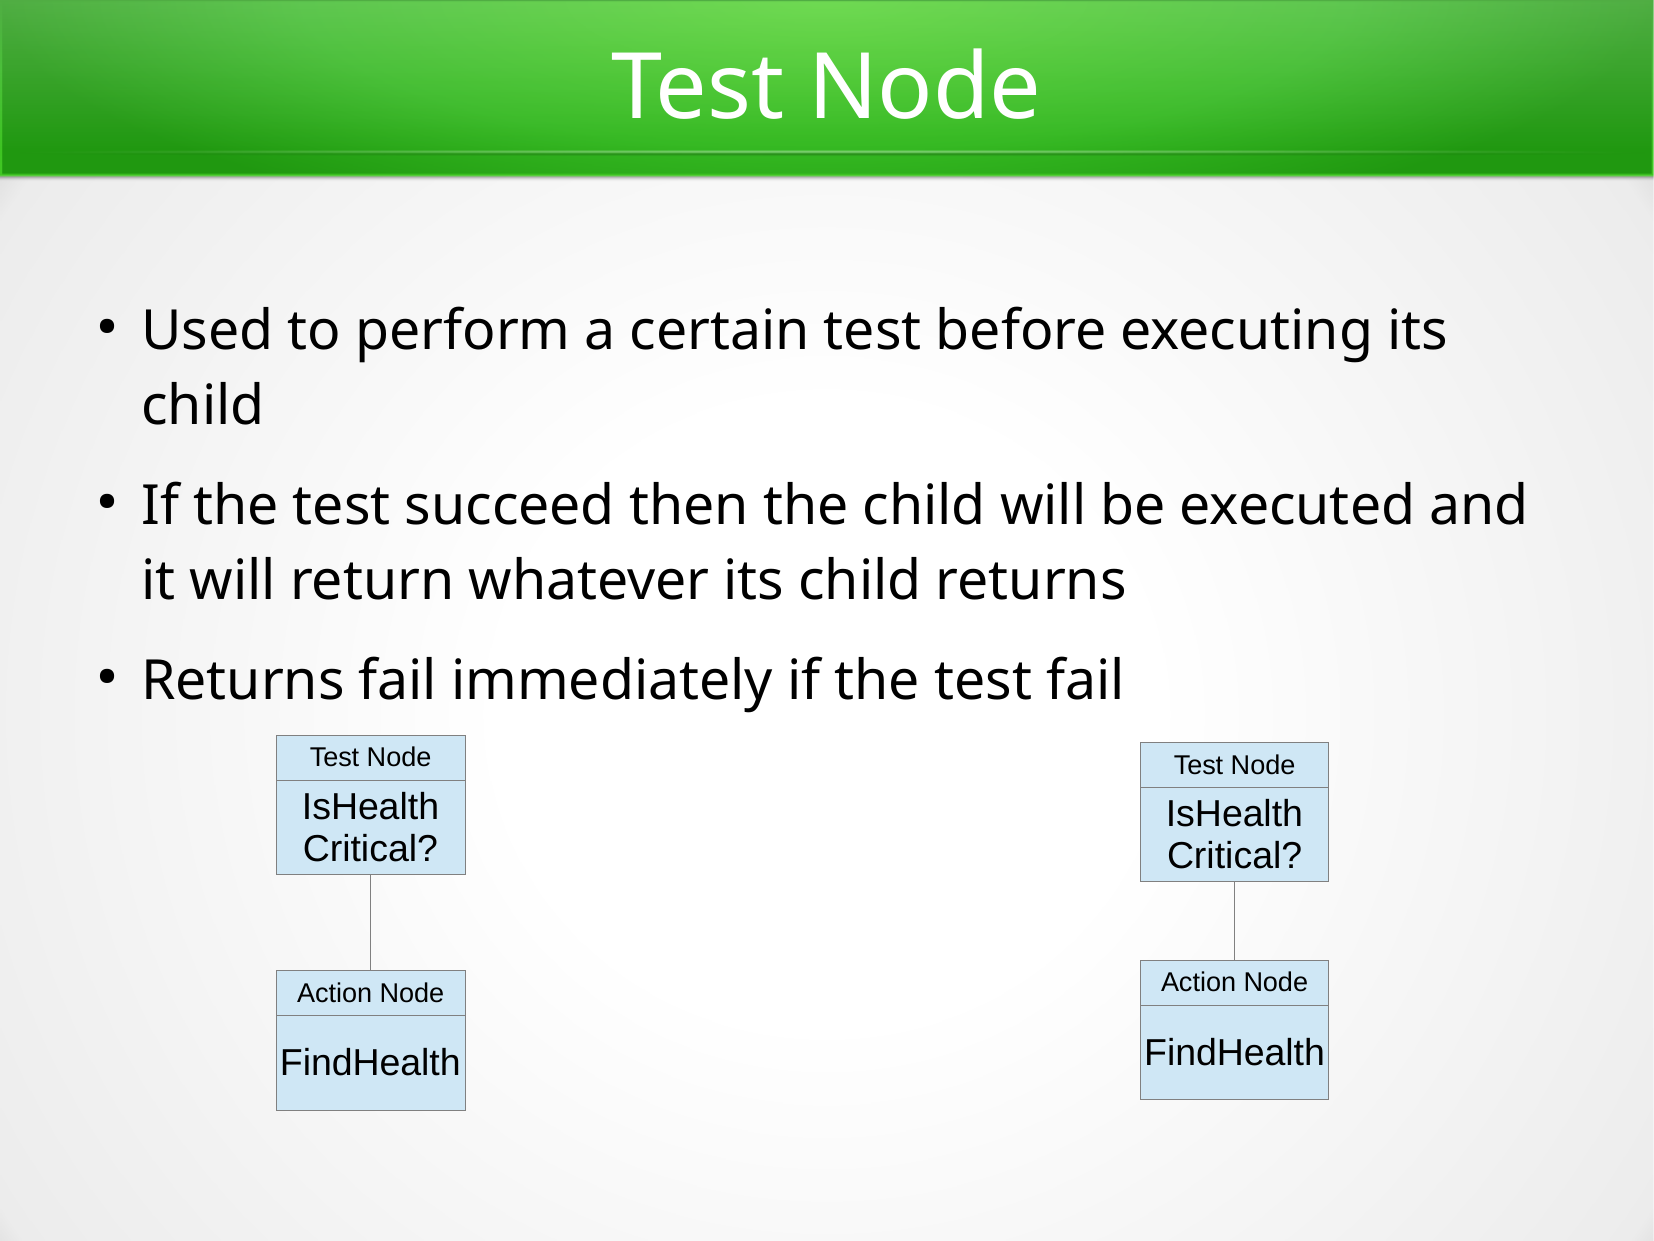

# Test Node
Used to perform a certain test before executing its child
If the test succeed then the child will be executed and it will return whatever its child returns
Returns fail immediately if the test fail
Test Node
Test Node
IsHealth
Critical?
IsHealth
Critical?
Action Node
Action Node
FindHealth
FindHealth